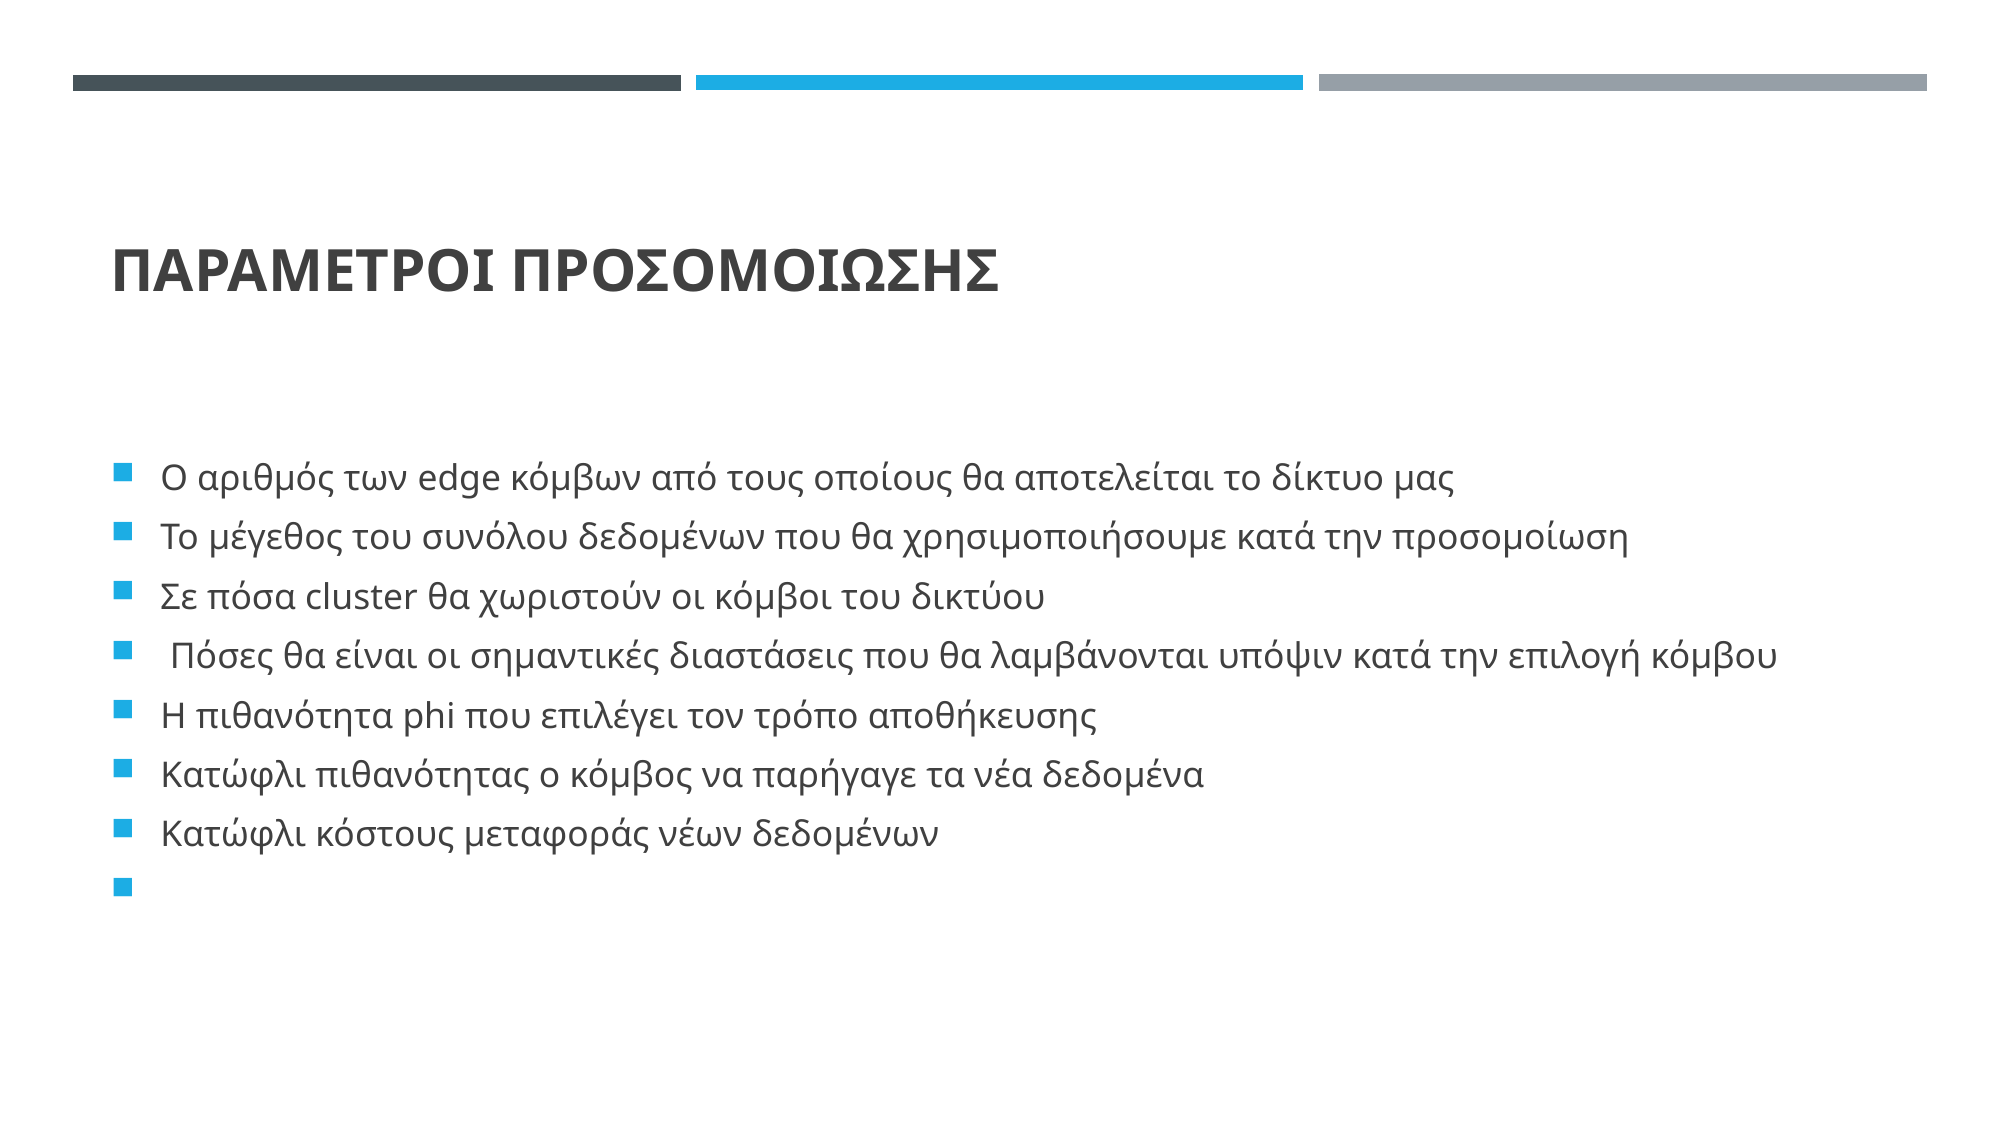

# Παραμετροι προσομοΙΩΣΗΣ
Ο αριθμός των edge κόμβων από τους οποίους θα αποτελείται το δίκτυο μας
Το μέγεθος του συνόλου δεδομένων που θα χρησιμοποιήσουμε κατά την προσομοίωση
Σε πόσα cluster θα χωριστούν οι κόμβοι του δικτύου
 Πόσες θα είναι οι σημαντικές διαστάσεις που θα λαμβάνονται υπόψιν κατά την επιλογή κόμβου
Η πιθανότητα phi που επιλέγει τον τρόπο αποθήκευσης
Κατώφλι πιθανότητας ο κόμβος να παρήγαγε τα νέα δεδομένα
Κατώφλι κόστους μεταφοράς νέων δεδομένων